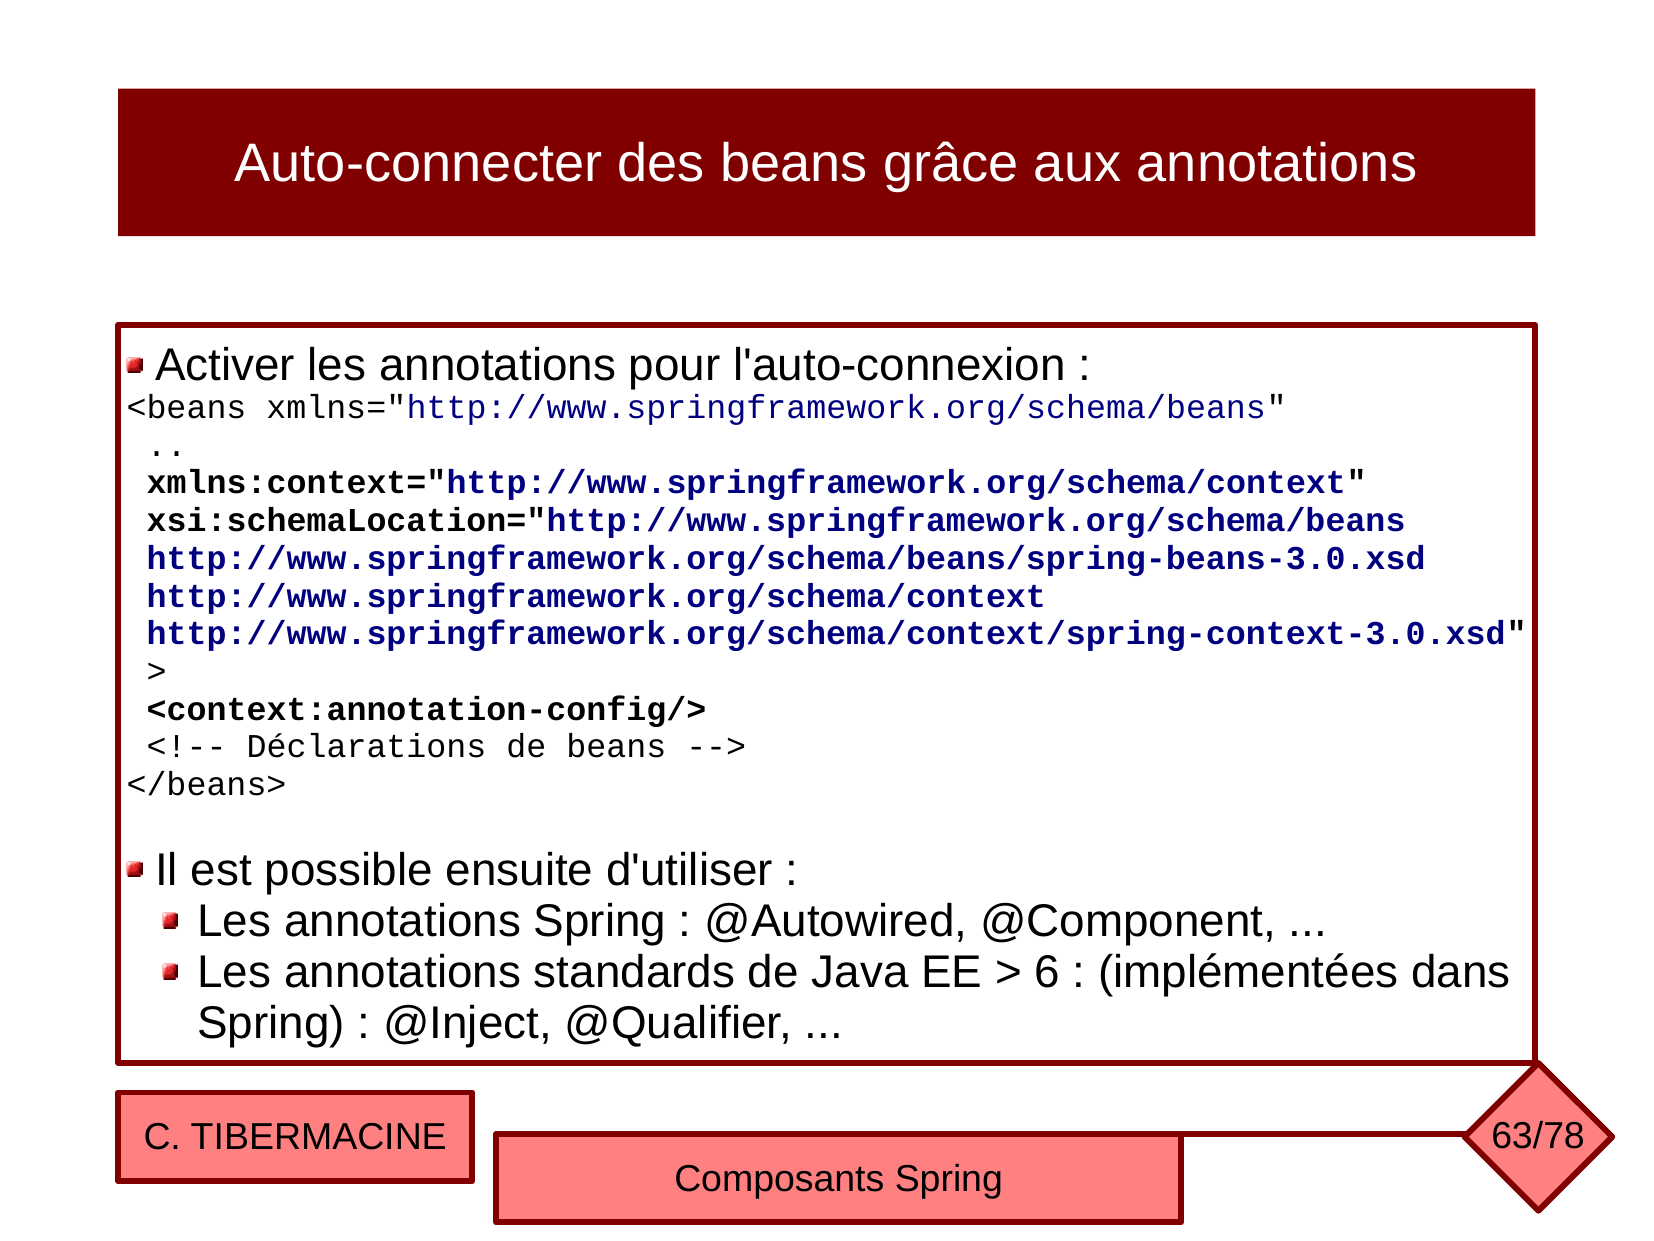

Auto-connecter des beans grâce aux annotations
 Activer les annotations pour l'auto-connexion :
<beans xmlns="http://www.springframework.org/schema/beans"
 ..
 xmlns:context="http://www.springframework.org/schema/context"
 xsi:schemaLocation="http://www.springframework.org/schema/beans
 http://www.springframework.org/schema/beans/spring-beans-3.0.xsd
 http://www.springframework.org/schema/context
 http://www.springframework.org/schema/context/spring-context-3.0.xsd"
 >
 <context:annotation-config/>
 <!-- Déclarations de beans -->
</beans>
 Il est possible ensuite d'utiliser :
Les annotations Spring : @Autowired, @Component, ...
Les annotations standards de Java EE > 6 : (implémentées dans
Spring) : @Inject, @Qualifier, ...
C. TIBERMACINE
Composants Spring